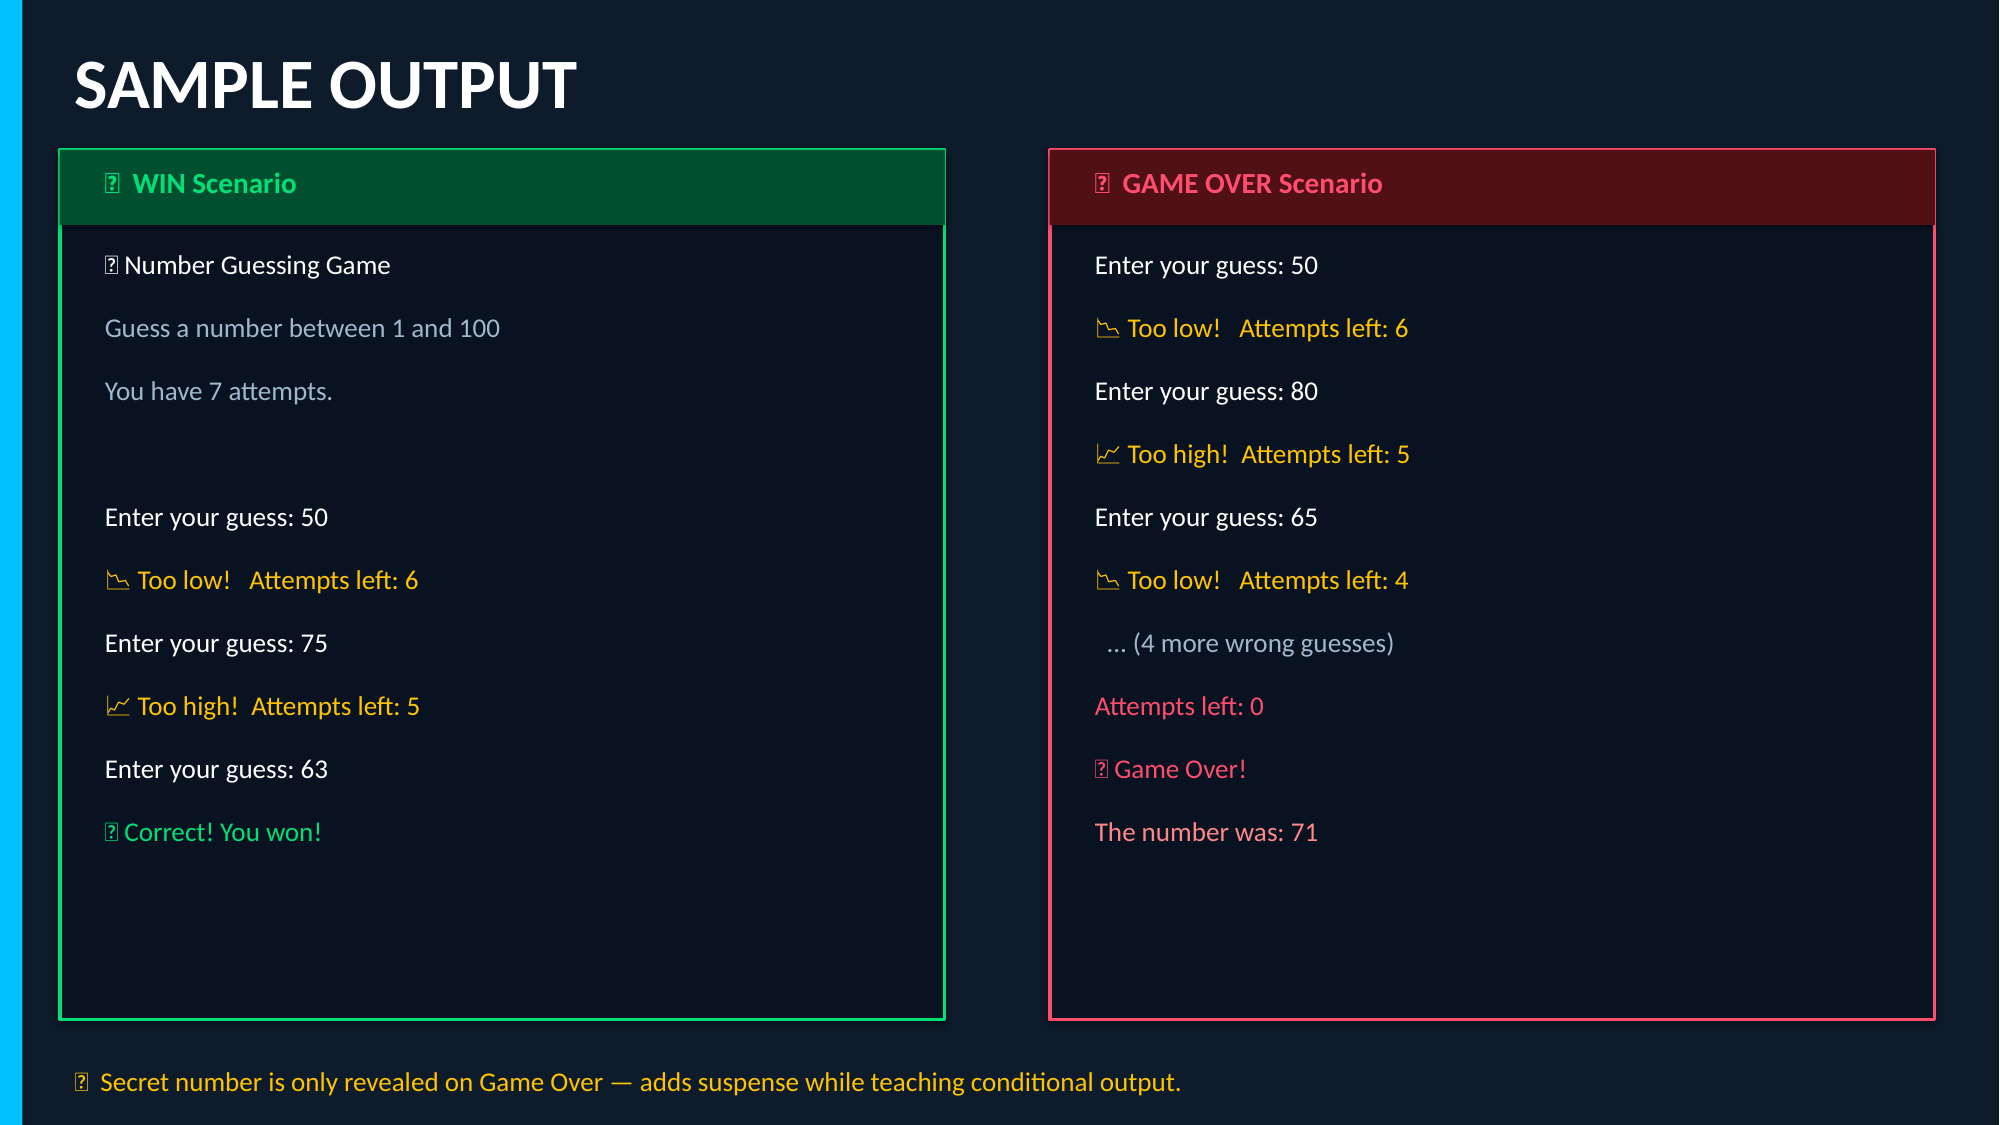

SAMPLE OUTPUT
✅ WIN Scenario
❌ GAME OVER Scenario
🎯 Number Guessing Game
Enter your guess: 50
Guess a number between 1 and 100
📉 Too low! Attempts left: 6
You have 7 attempts.
Enter your guess: 80
📈 Too high! Attempts left: 5
Enter your guess: 50
Enter your guess: 65
📉 Too low! Attempts left: 6
📉 Too low! Attempts left: 4
Enter your guess: 75
 ... (4 more wrong guesses)
📈 Too high! Attempts left: 5
Attempts left: 0
Enter your guess: 63
❌ Game Over!
✅ Correct! You won!
The number was: 71
📌 Secret number is only revealed on Game Over — adds suspense while teaching conditional output.